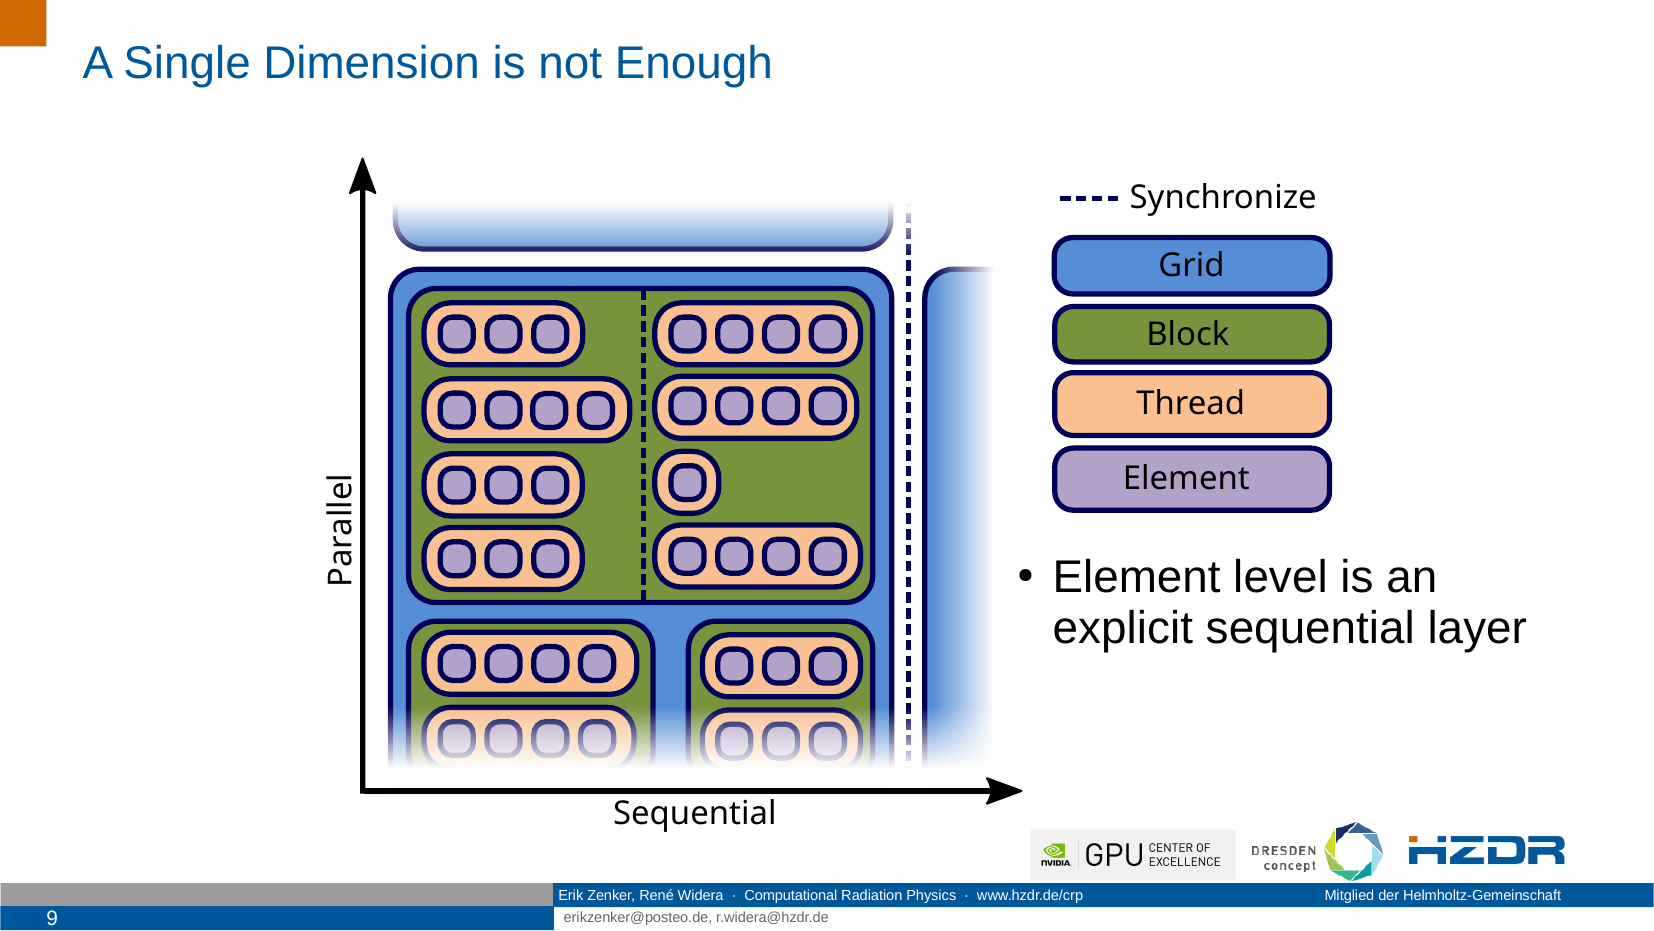

# A Single Dimension is not Enough
Element level is an explicit sequential layer